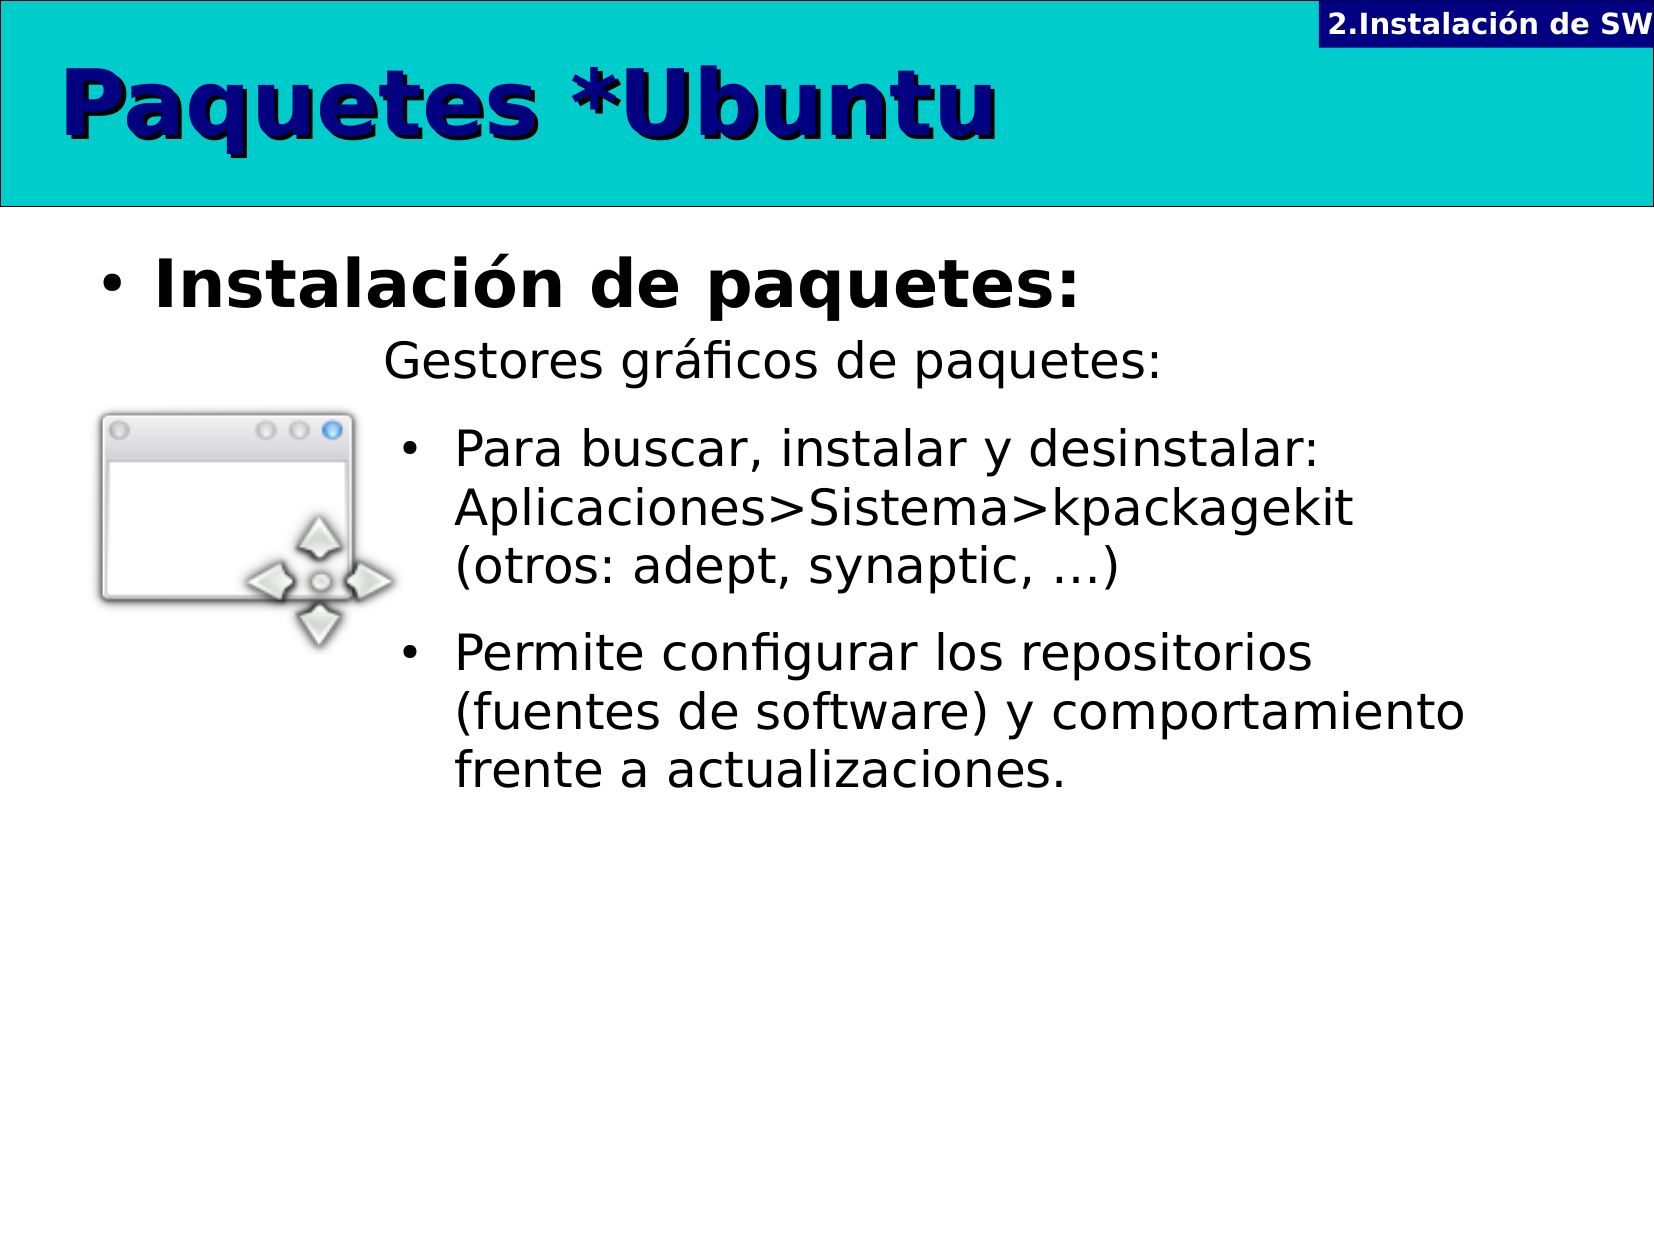

2.Instalación de SW
# Paquetes *Ubuntu
Instalación de paquetes:
Gestores gráficos de paquetes:
Para buscar, instalar y desinstalar:
Aplicaciones>Sistema>kpackagekit
(otros: adept, synaptic, …)
Permite configurar los repositorios (fuentes de software) y comportamiento frente a actualizaciones.